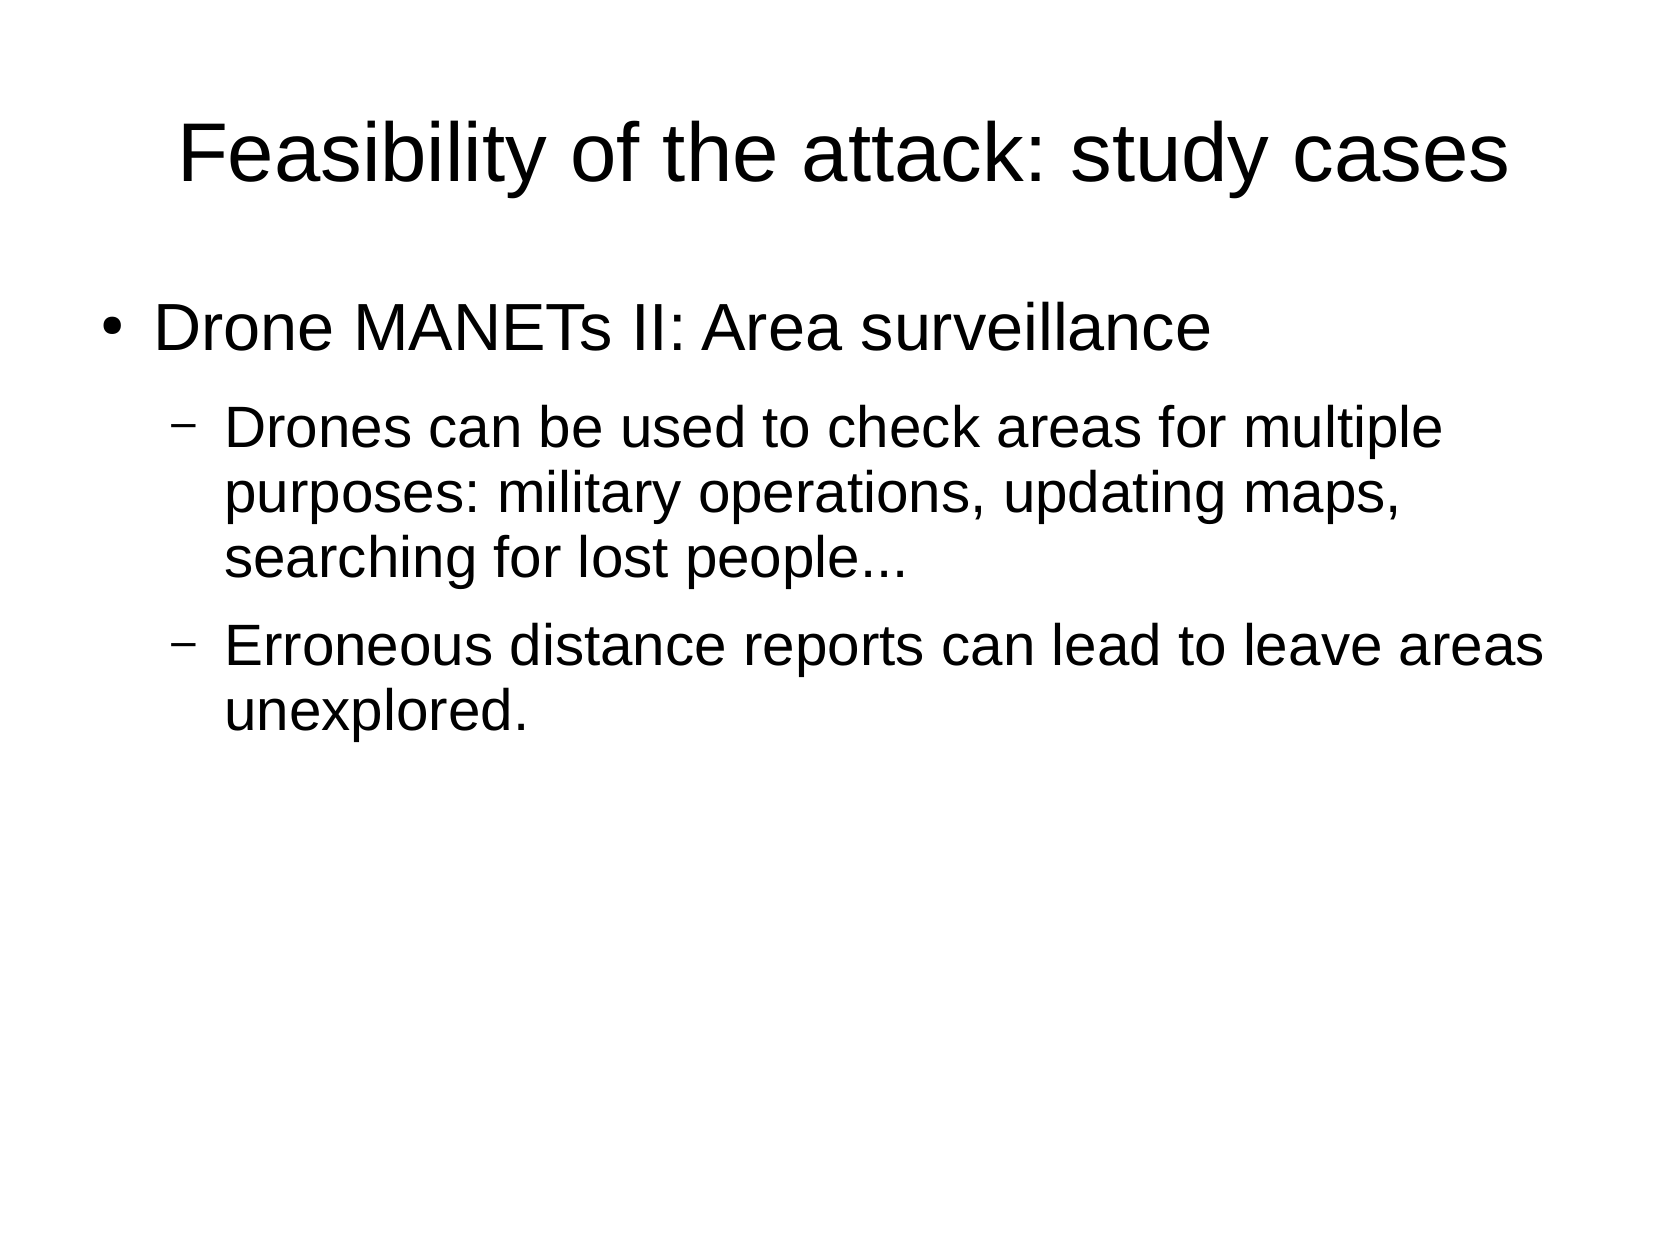

# Feasibility of the attack: study cases
Drone MANETs II: Area surveillance
Drones can be used to check areas for multiple purposes: military operations, updating maps, searching for lost people...
Erroneous distance reports can lead to leave areas unexplored.